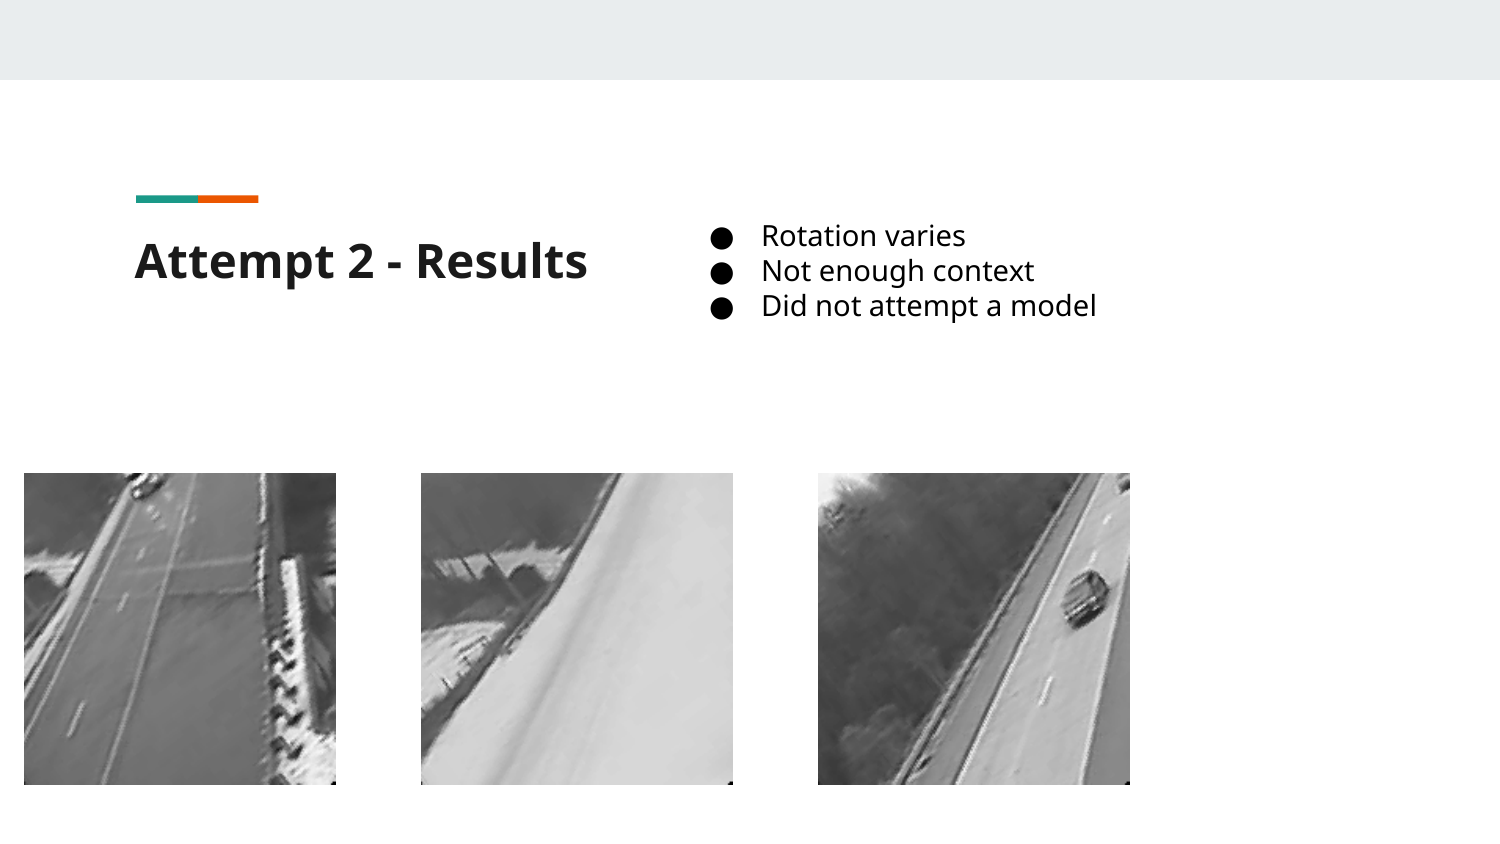

Rotation varies
Not enough context
Did not attempt a model
# Attempt 2 - Results